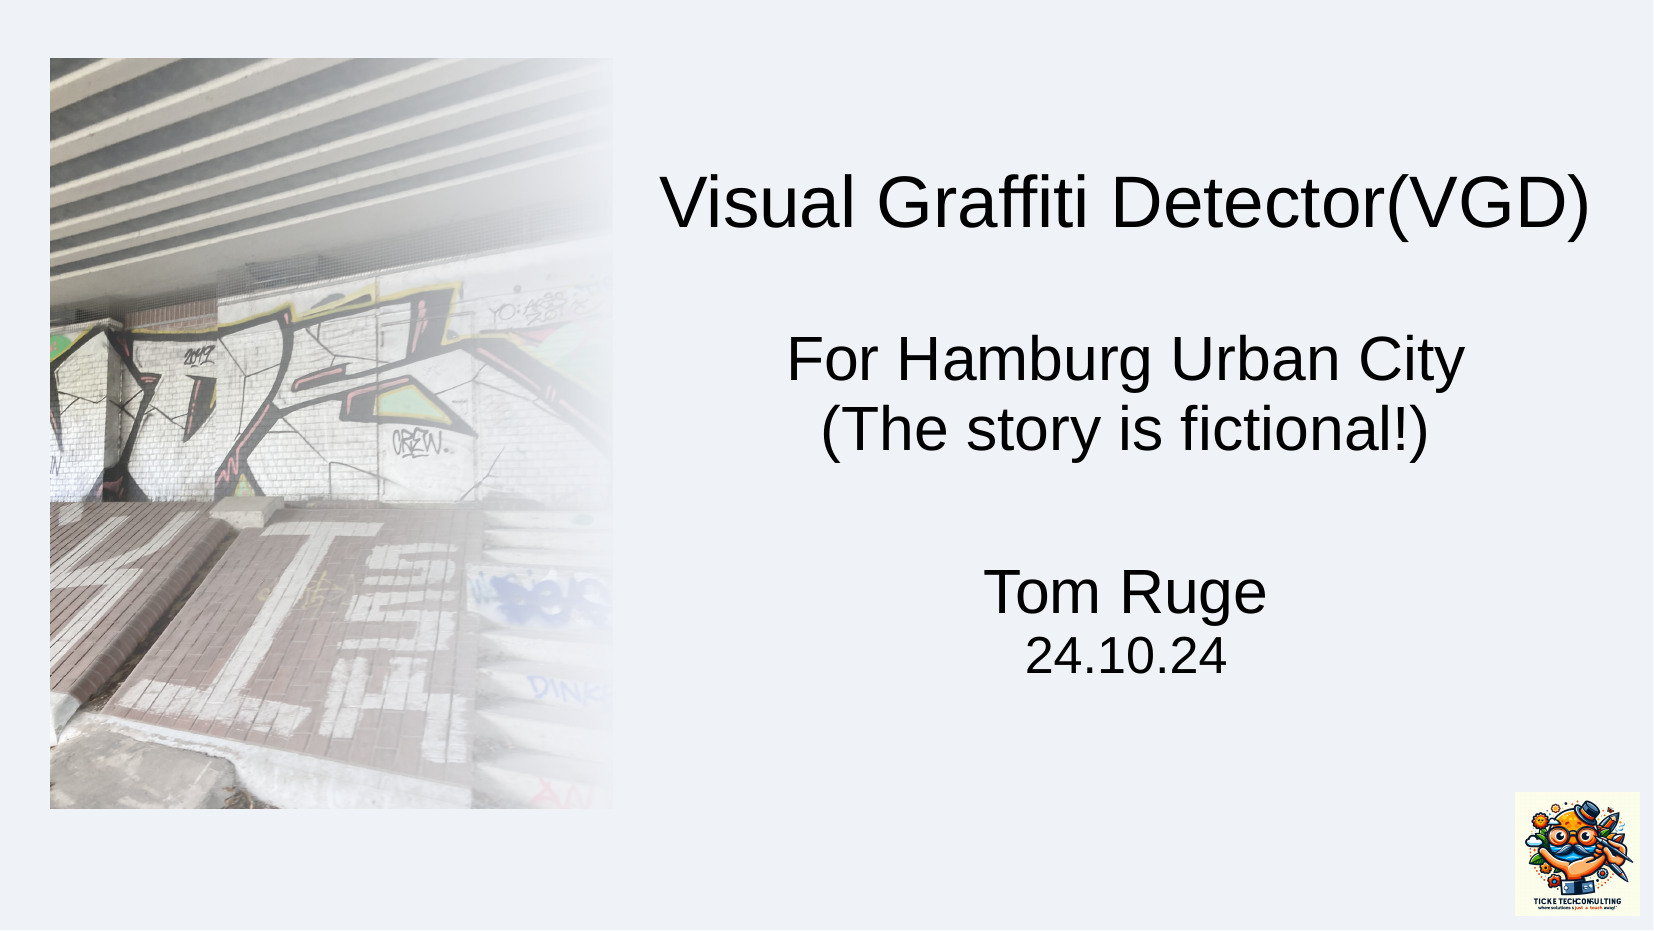

# Visual Graffiti Detector(VGD)
For Hamburg Urban City
(The story is fictional!)
Tom Ruge
24.10.24